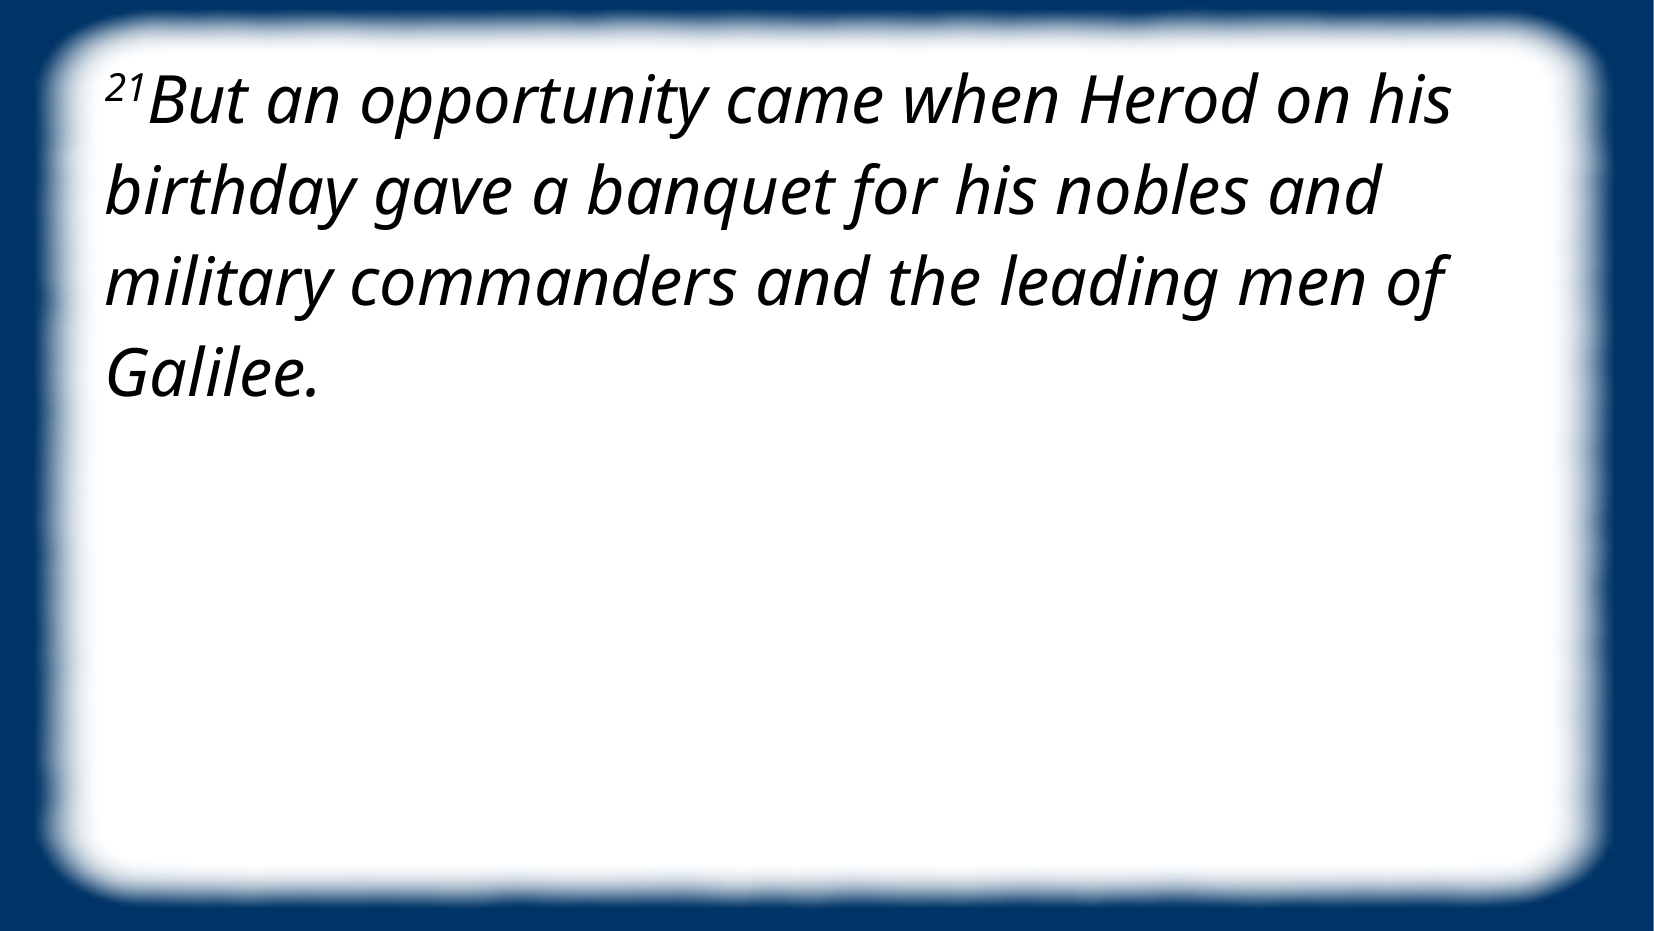

21But an opportunity came when Herod on his birthday gave a banquet for his nobles and military commanders and the leading men of Galilee.